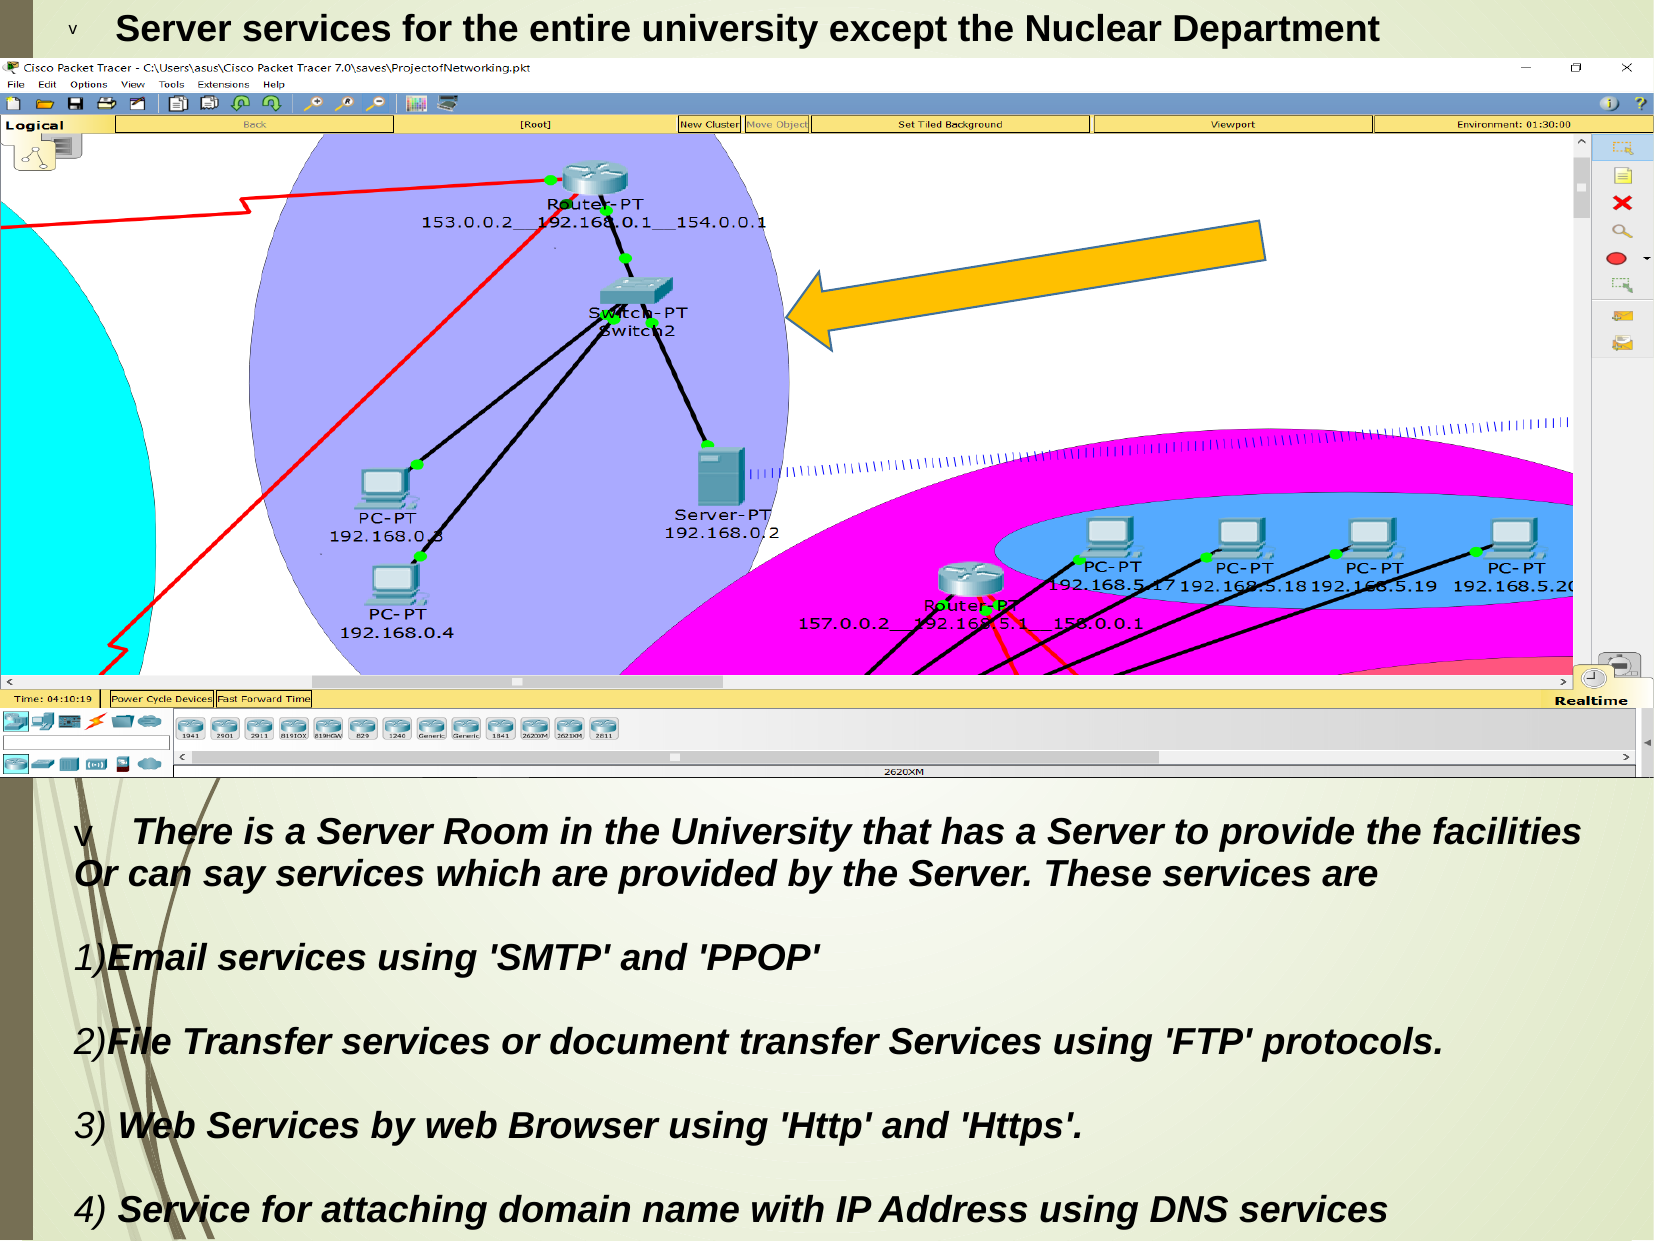

Server services for the entire university except the Nuclear Department
 There is a Server Room in the University that has a Server to provide the facilities
Or can say services which are provided by the Server. These services are
1)Email services using 'SMTP' and 'PPOP'
2)File Transfer services or document transfer Services using 'FTP' protocols.
3) Web Services by web Browser using 'Http' and 'Https'.
4) Service for attaching domain name with IP Address using DNS services